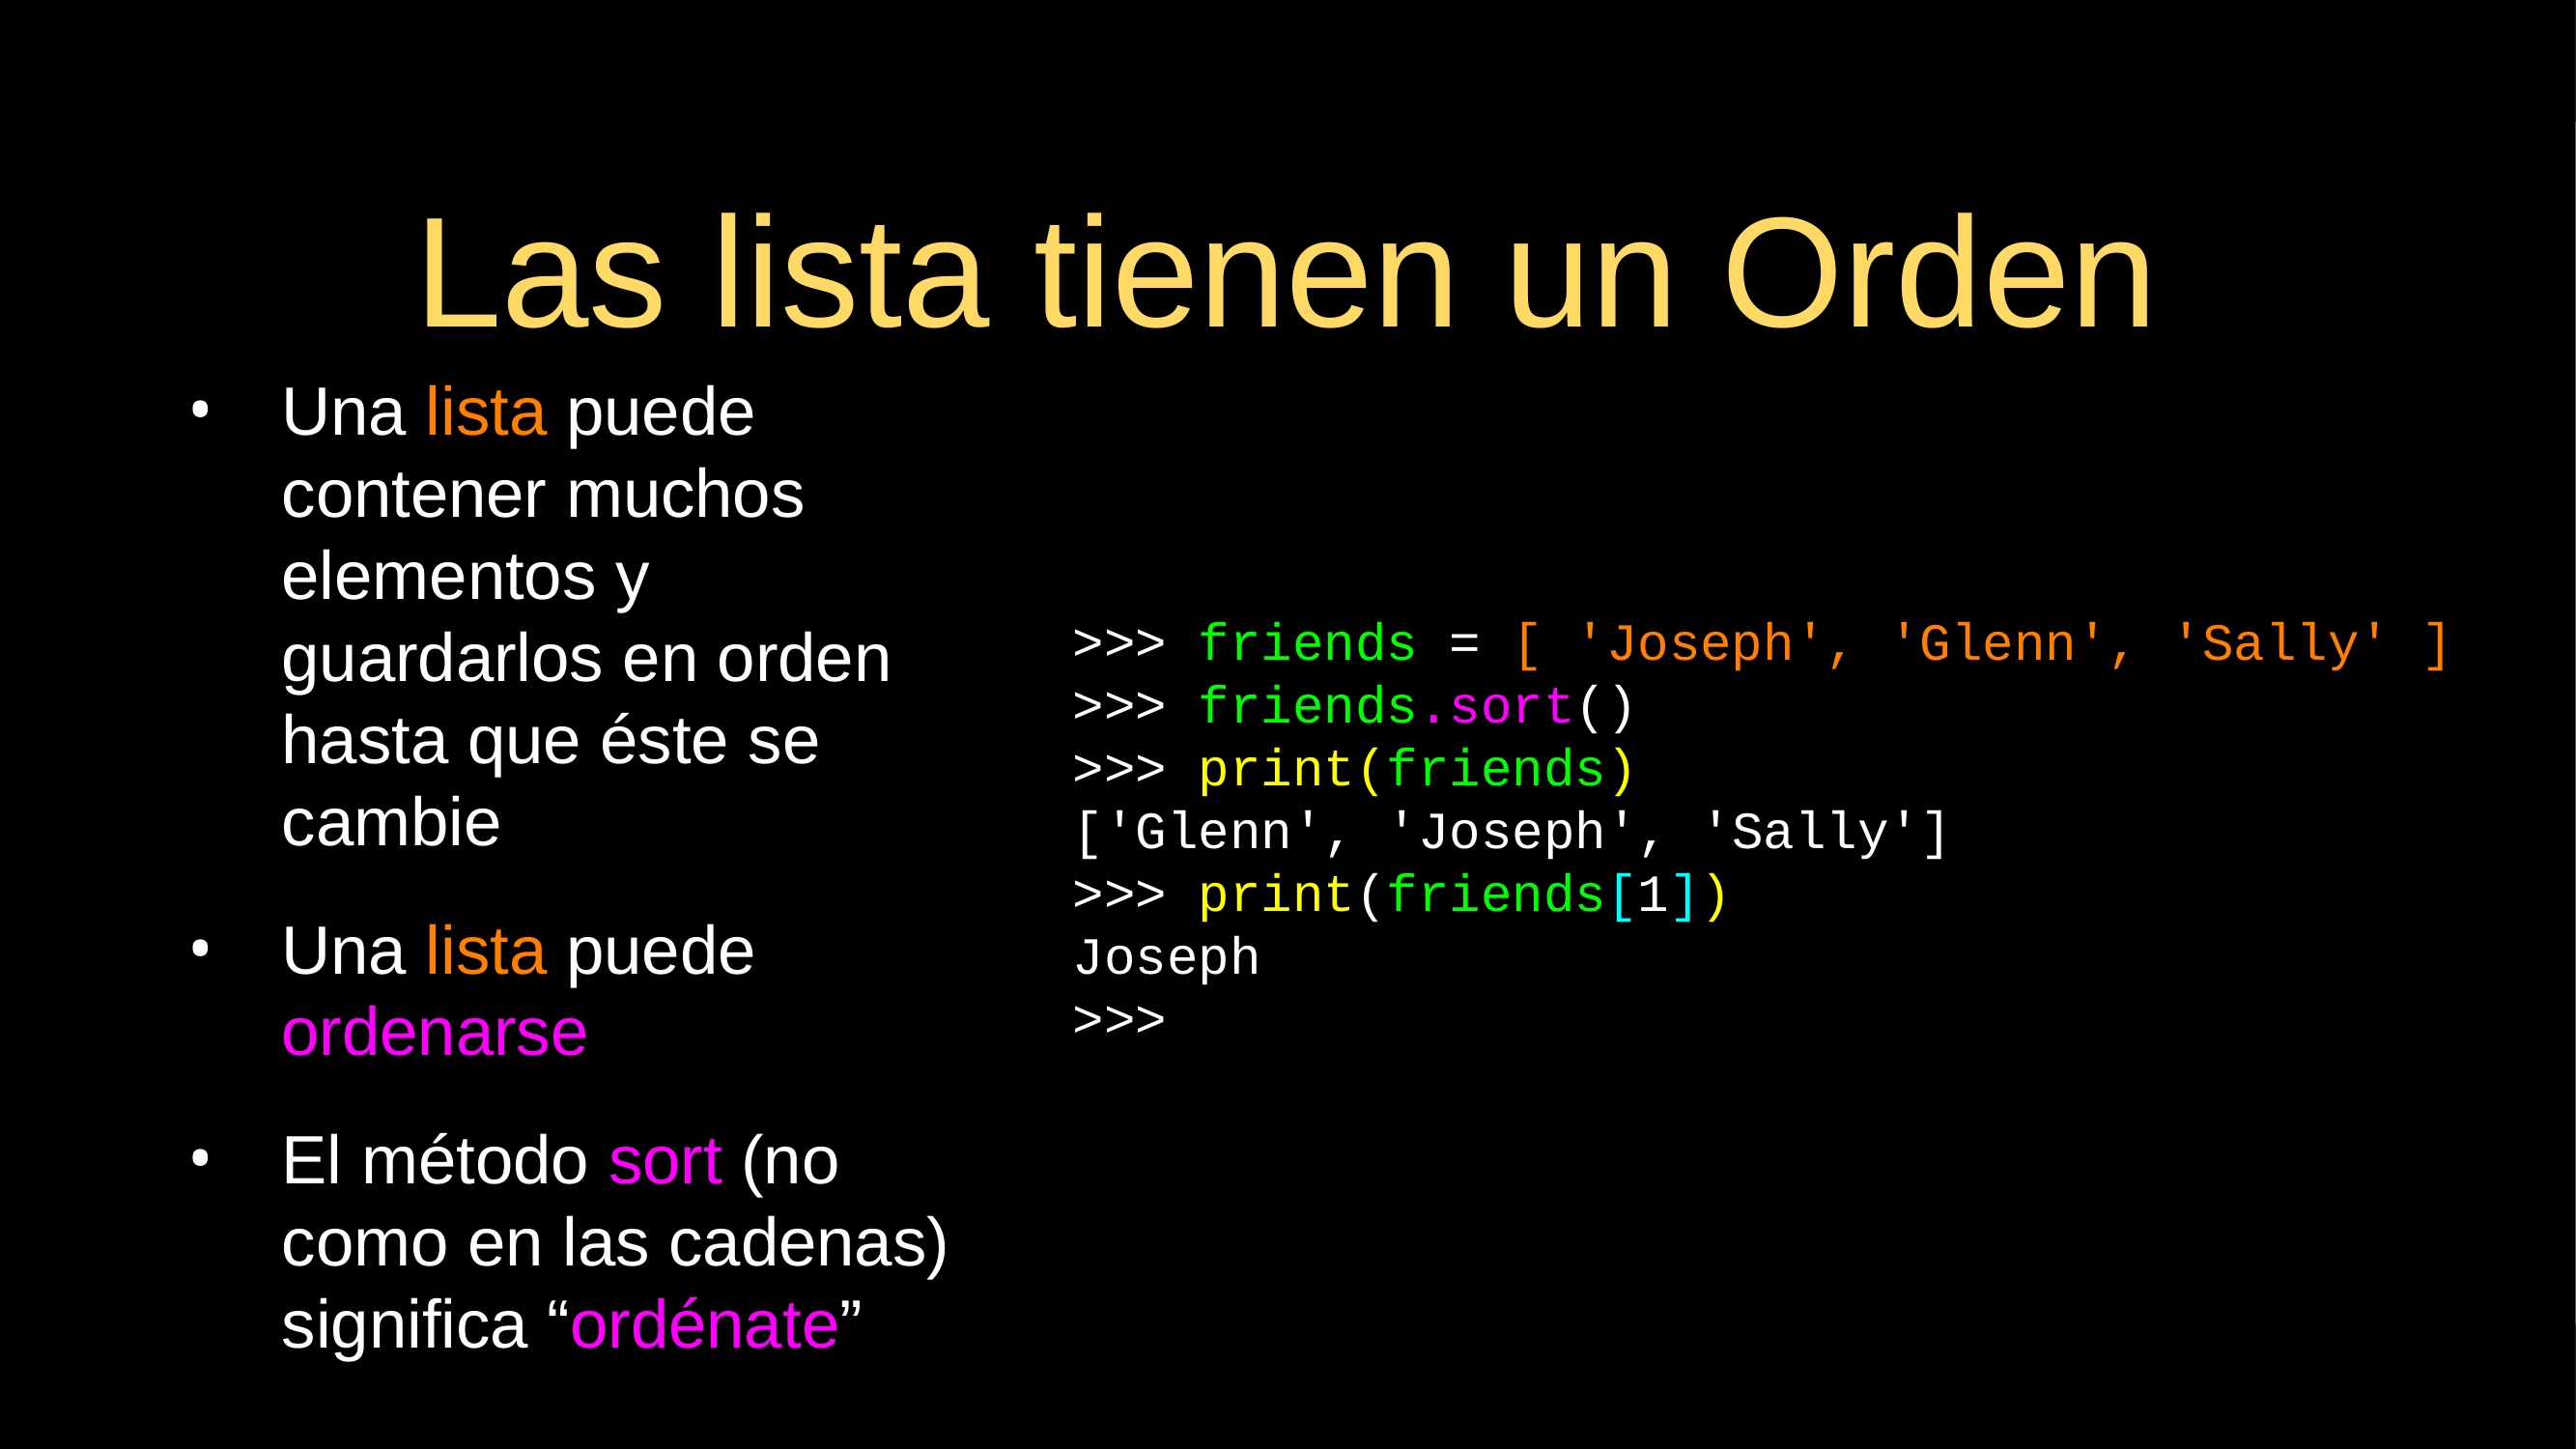

# Las lista tienen un Orden
Una lista puede contener muchos elementos y guardarlos en orden hasta que éste se cambie
Una lista puede ordenarse
El método sort (no como en las cadenas) significa “ordénate”
>>> friends = [ 'Joseph', 'Glenn', 'Sally' ]
>>> friends.sort()
>>> print(friends)
['Glenn', 'Joseph', 'Sally']
>>> print(friends[1])
Joseph
>>>